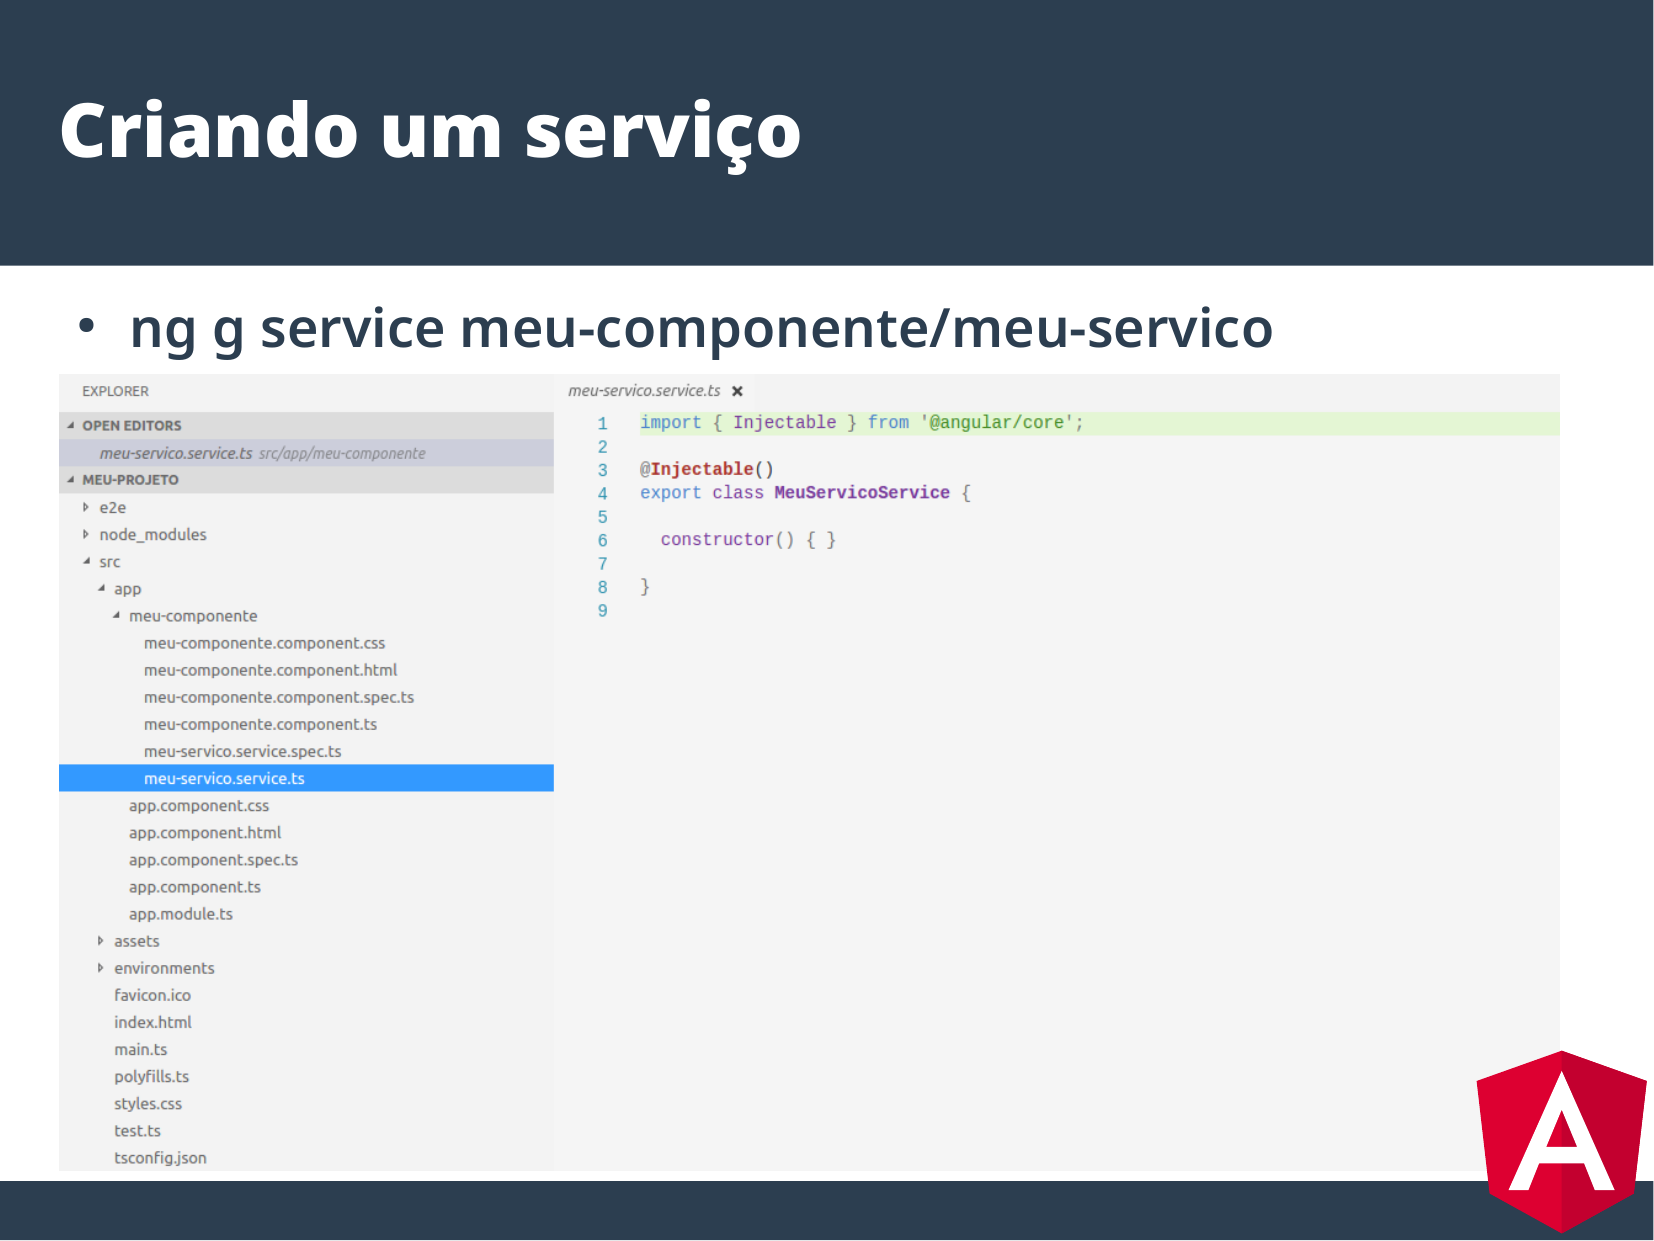

# Criando um serviço
ng g service meu-componente/meu-servico